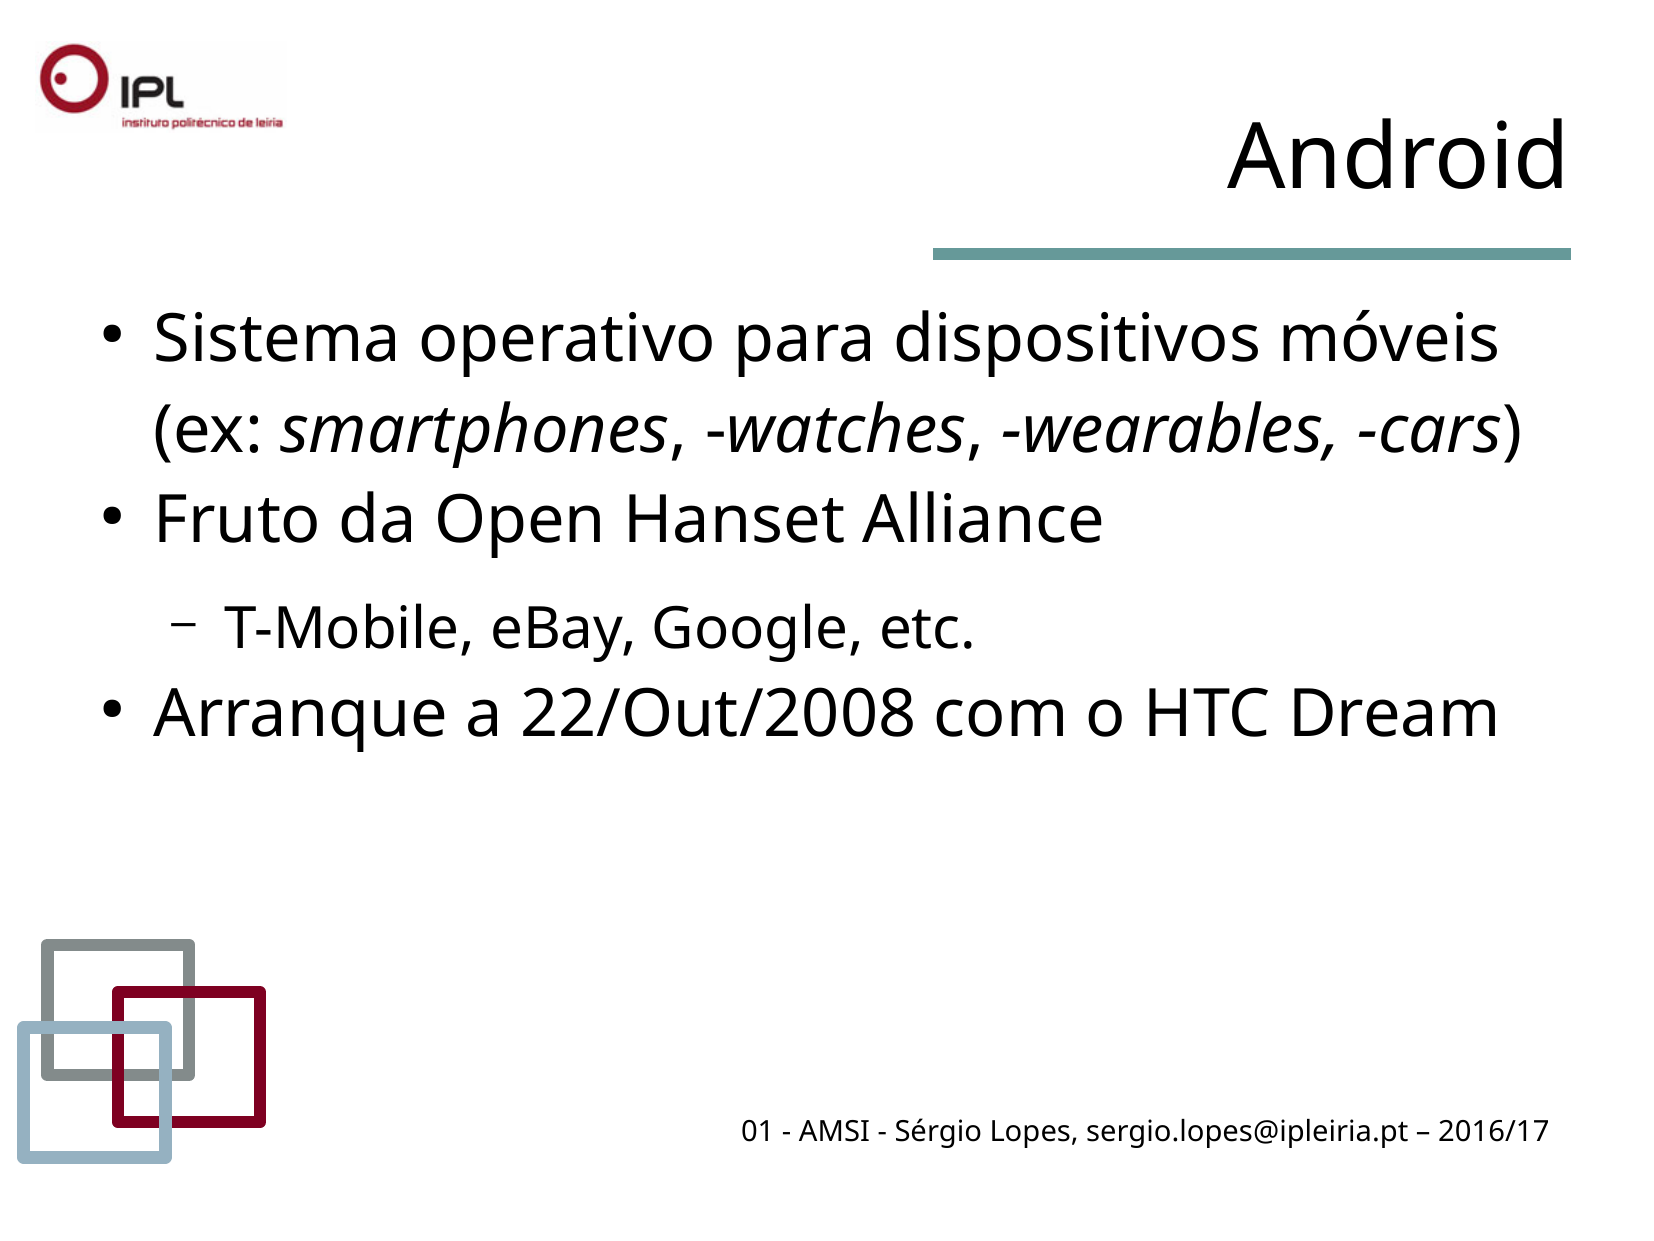

# Android
Sistema operativo para dispositivos móveis (ex: smartphones, -watches, -wearables, -cars)
Fruto da Open Hanset Alliance
T-Mobile, eBay, Google, etc.
Arranque a 22/Out/2008 com o HTC Dream
01 - AMSI - Sérgio Lopes, sergio.lopes@ipleiria.pt – 2016/17